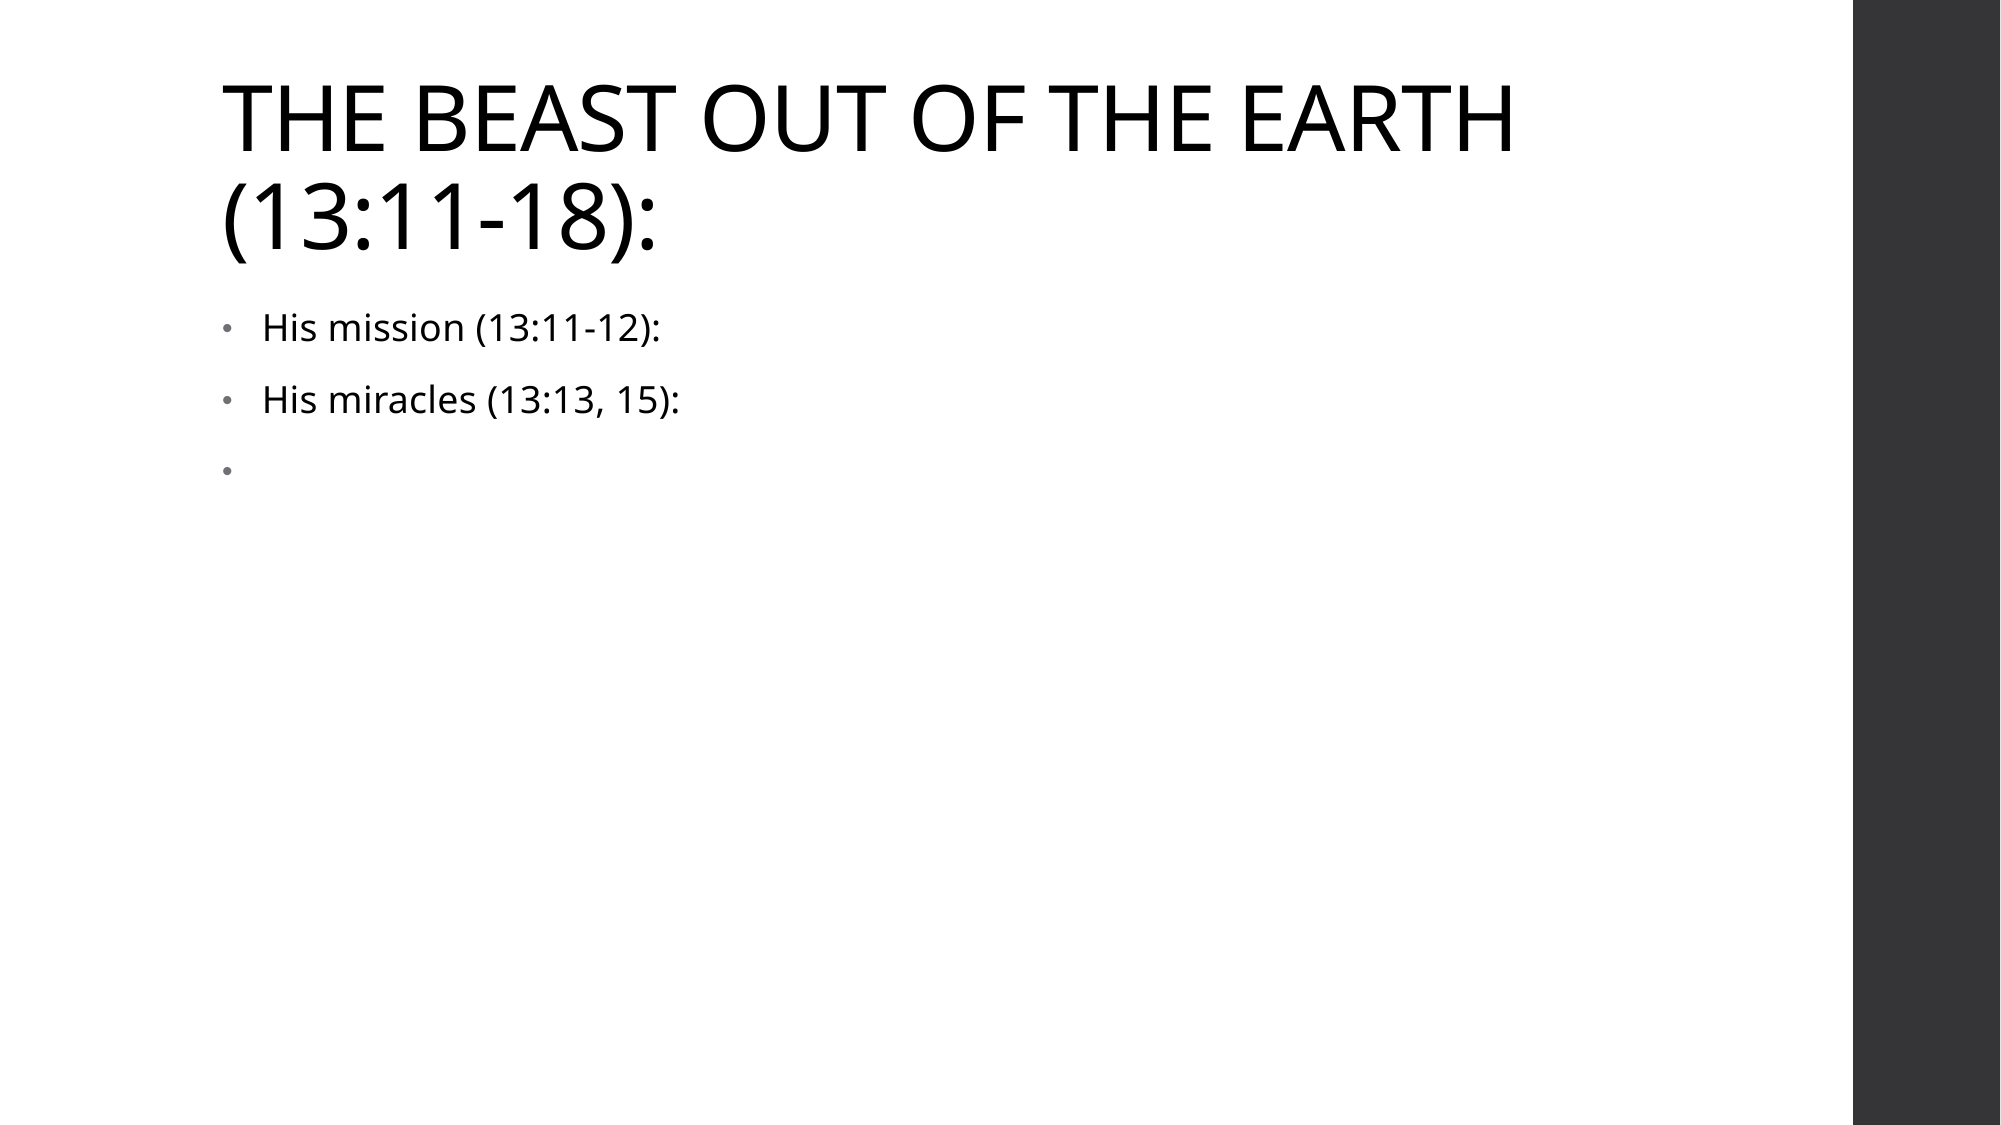

# THE BEAST OUT OF THE EARTH (13:11-18):
 His mission (13:11-12):
 His miracles (13:13, 15):